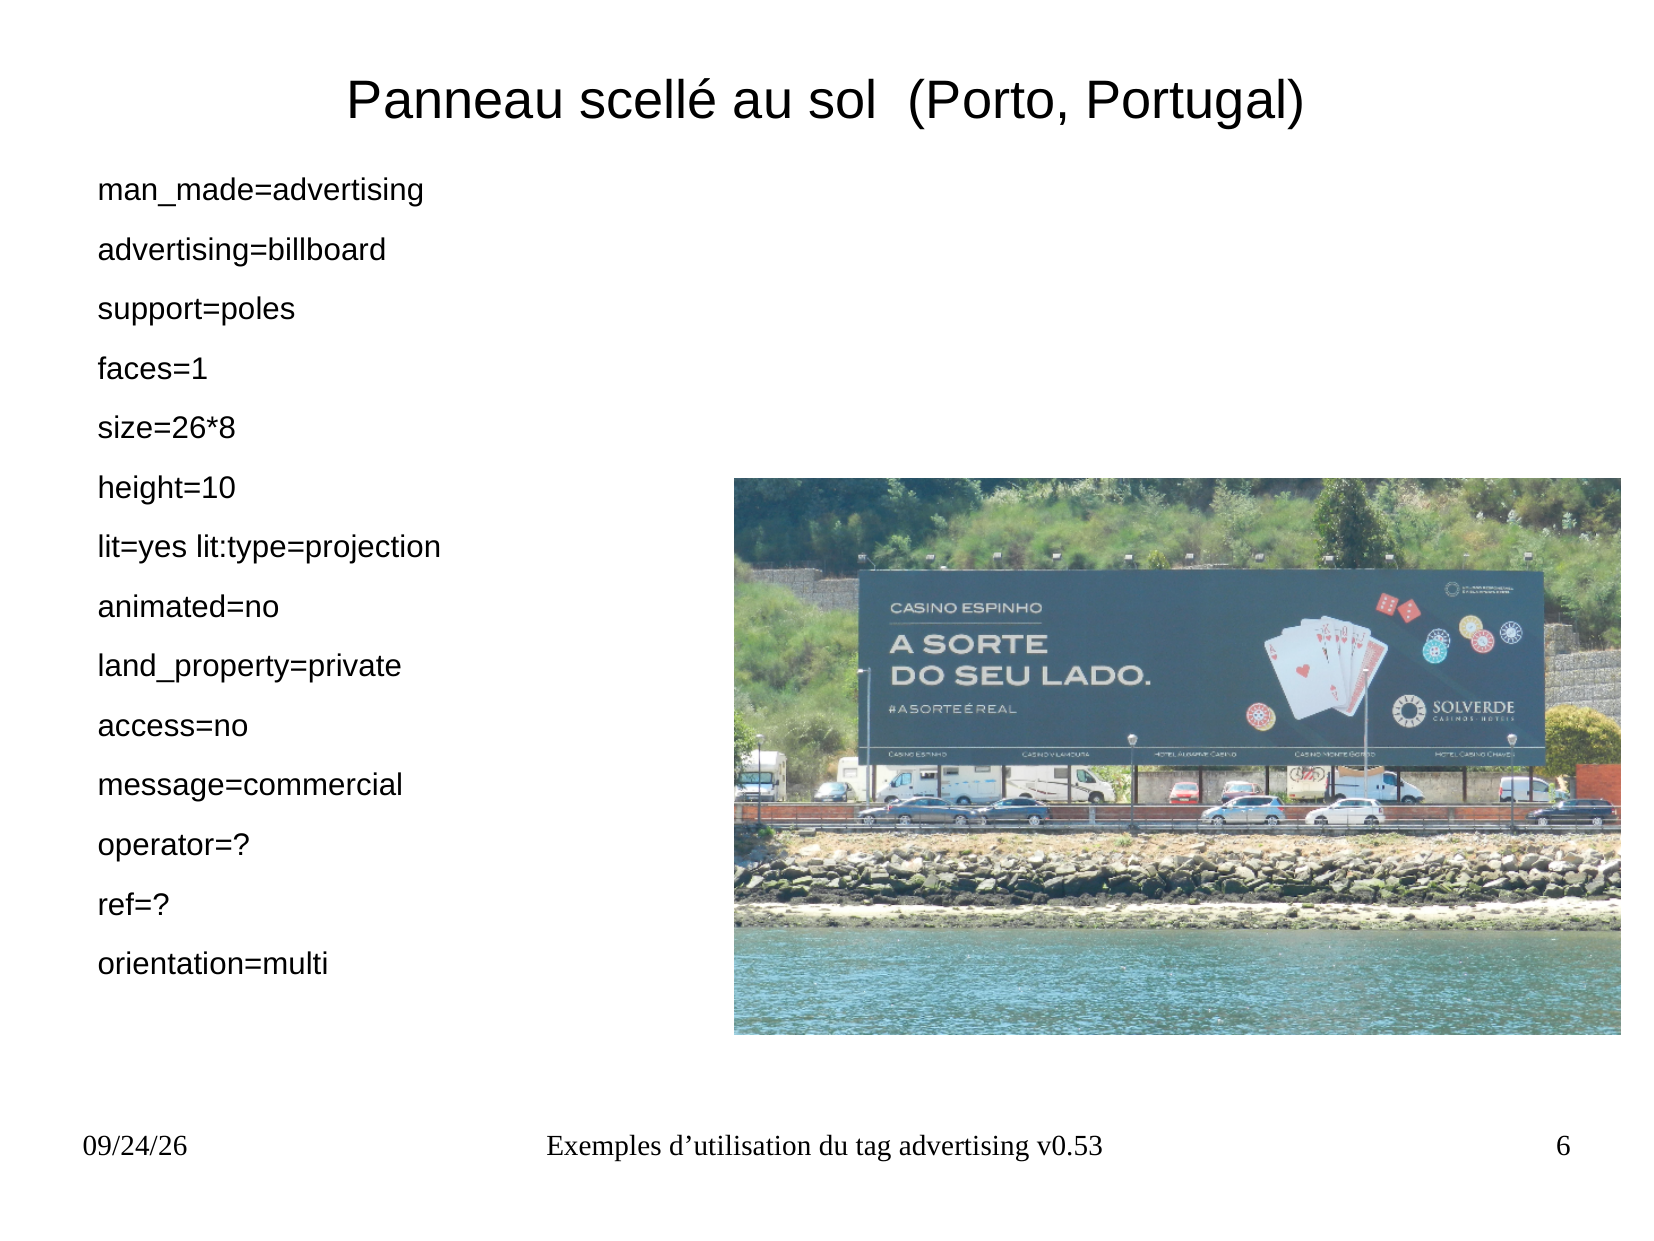

# Panneau scellé au sol (Porto, Portugal)
man_made=advertising
advertising=billboard
support=poles
faces=1
size=26*8
height=10
lit=yes lit:type=projection
animated=no
land_property=private
access=no
message=commercial
operator=?
ref=?
orientation=multi
6